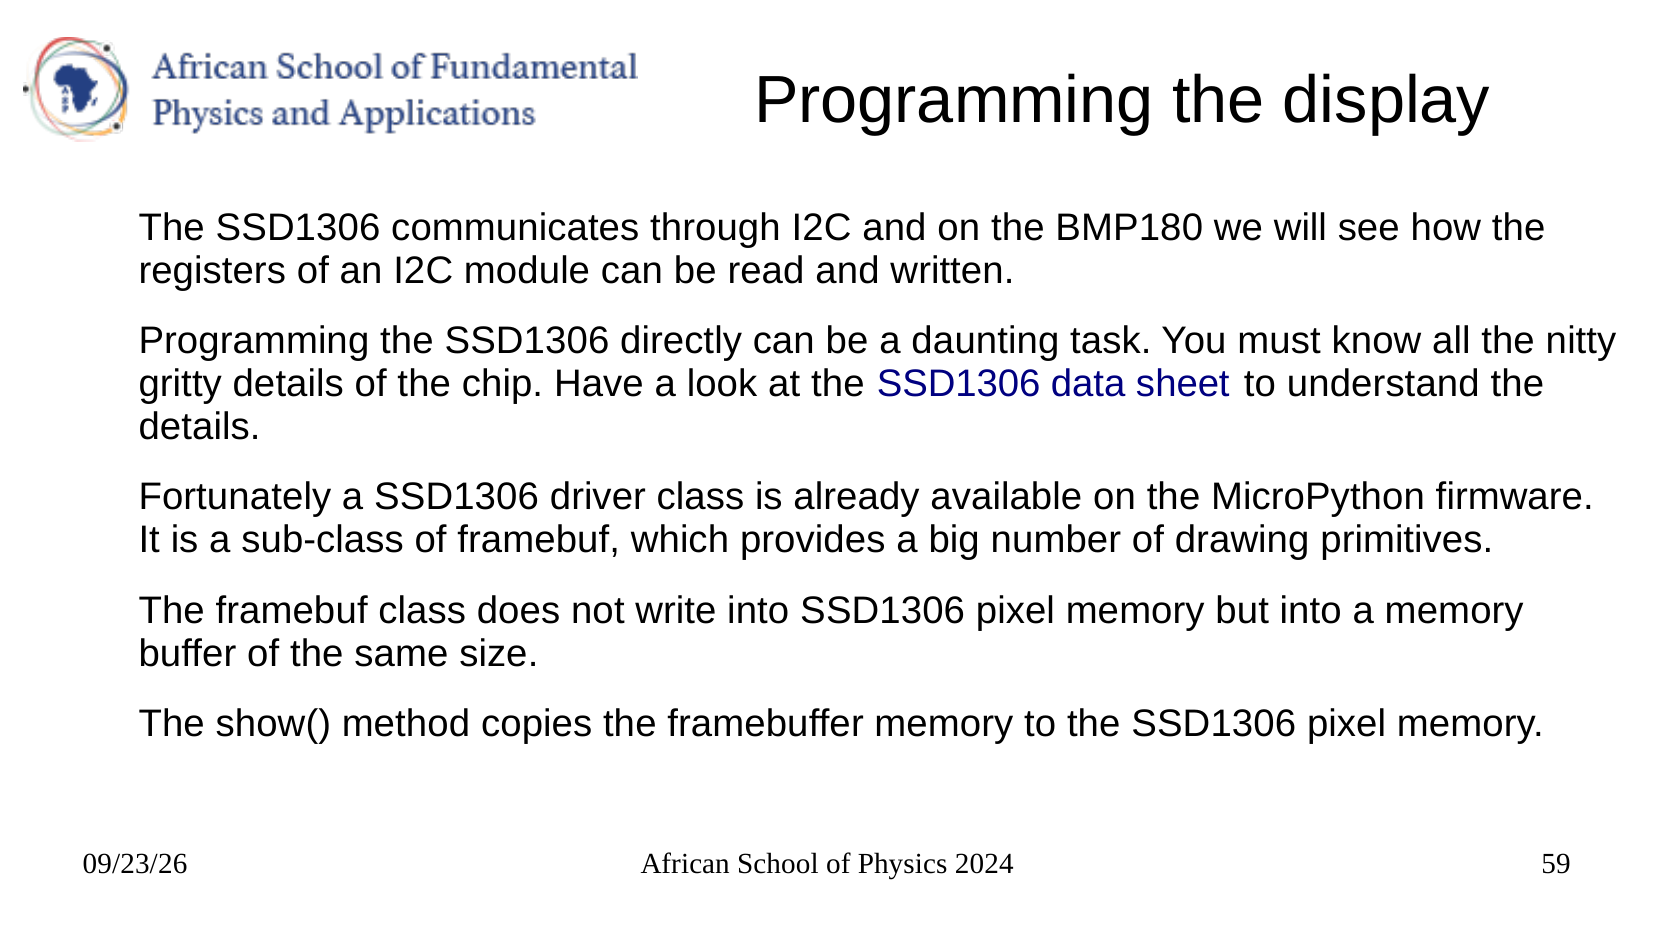

# Programming the display
The SSD1306 communicates through I2C and on the BMP180 we will see how the registers of an I2C module can be read and written.
Programming the SSD1306 directly can be a daunting task. You must know all the nitty gritty details of the chip. Have a look at the SSD1306 data sheet to understand the details.
Fortunately a SSD1306 driver class is already available on the MicroPython firmware. It is a sub-class of framebuf, which provides a big number of drawing primitives.
The framebuf class does not write into SSD1306 pixel memory but into a memory buffer of the same size.
The show() method copies the framebuffer memory to the SSD1306 pixel memory.
African School of Physics 2024
59